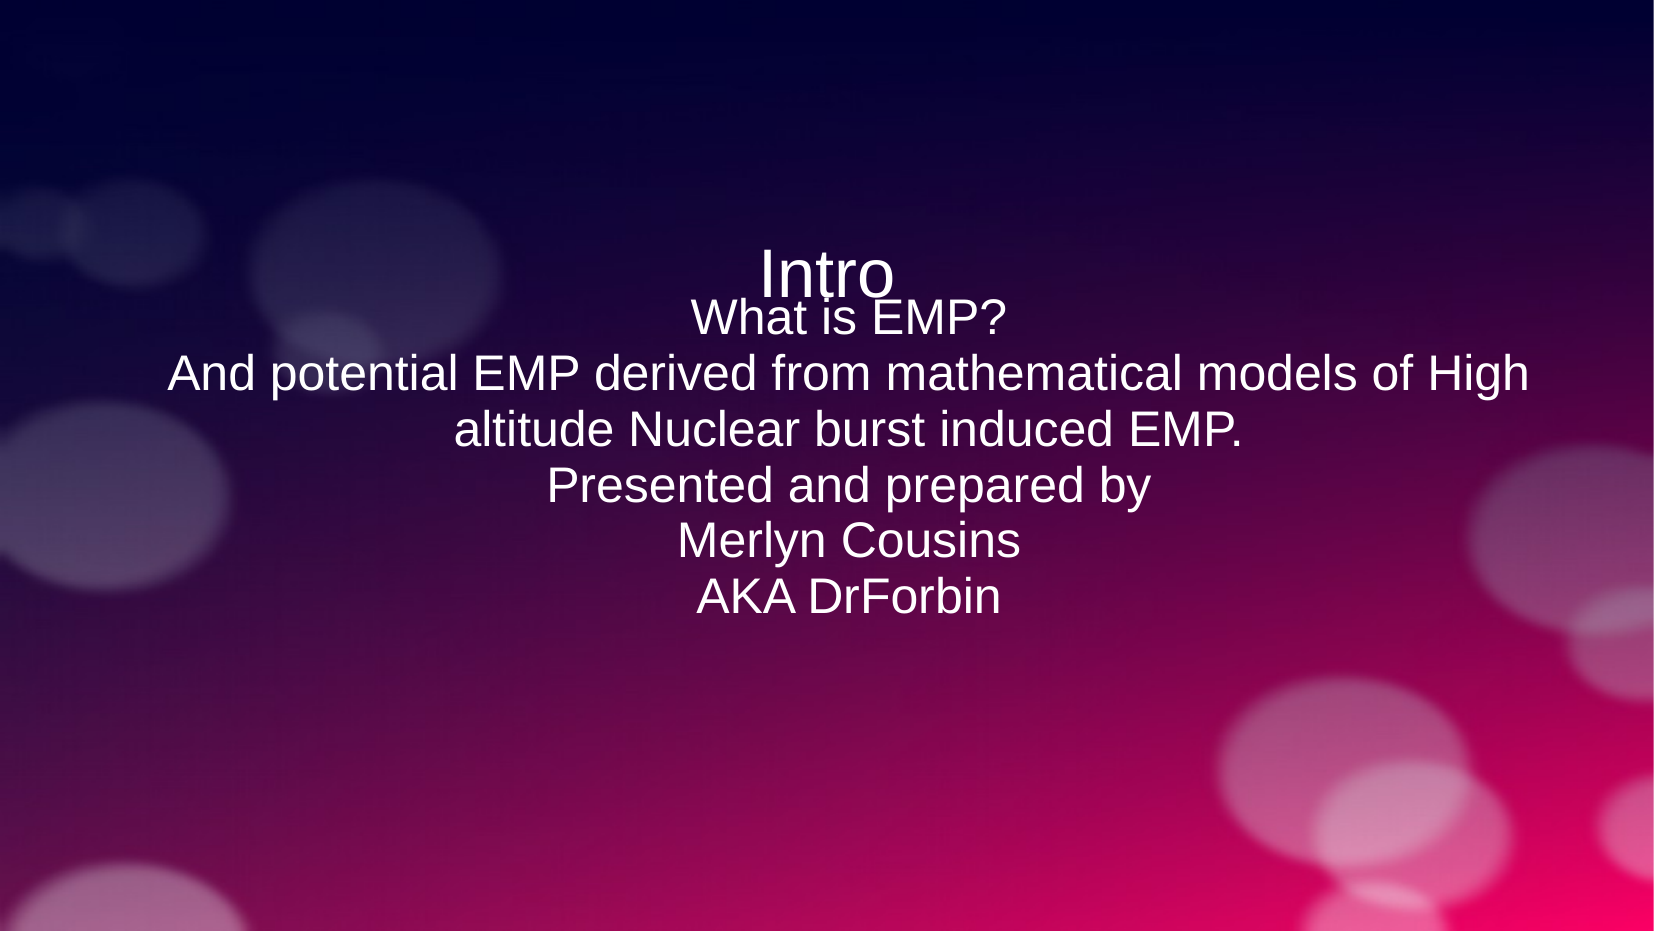

# Intro
What is EMP?
And potential EMP derived from mathematical models of High altitude Nuclear burst induced EMP.
Presented and prepared by
Merlyn Cousins
AKA DrForbin